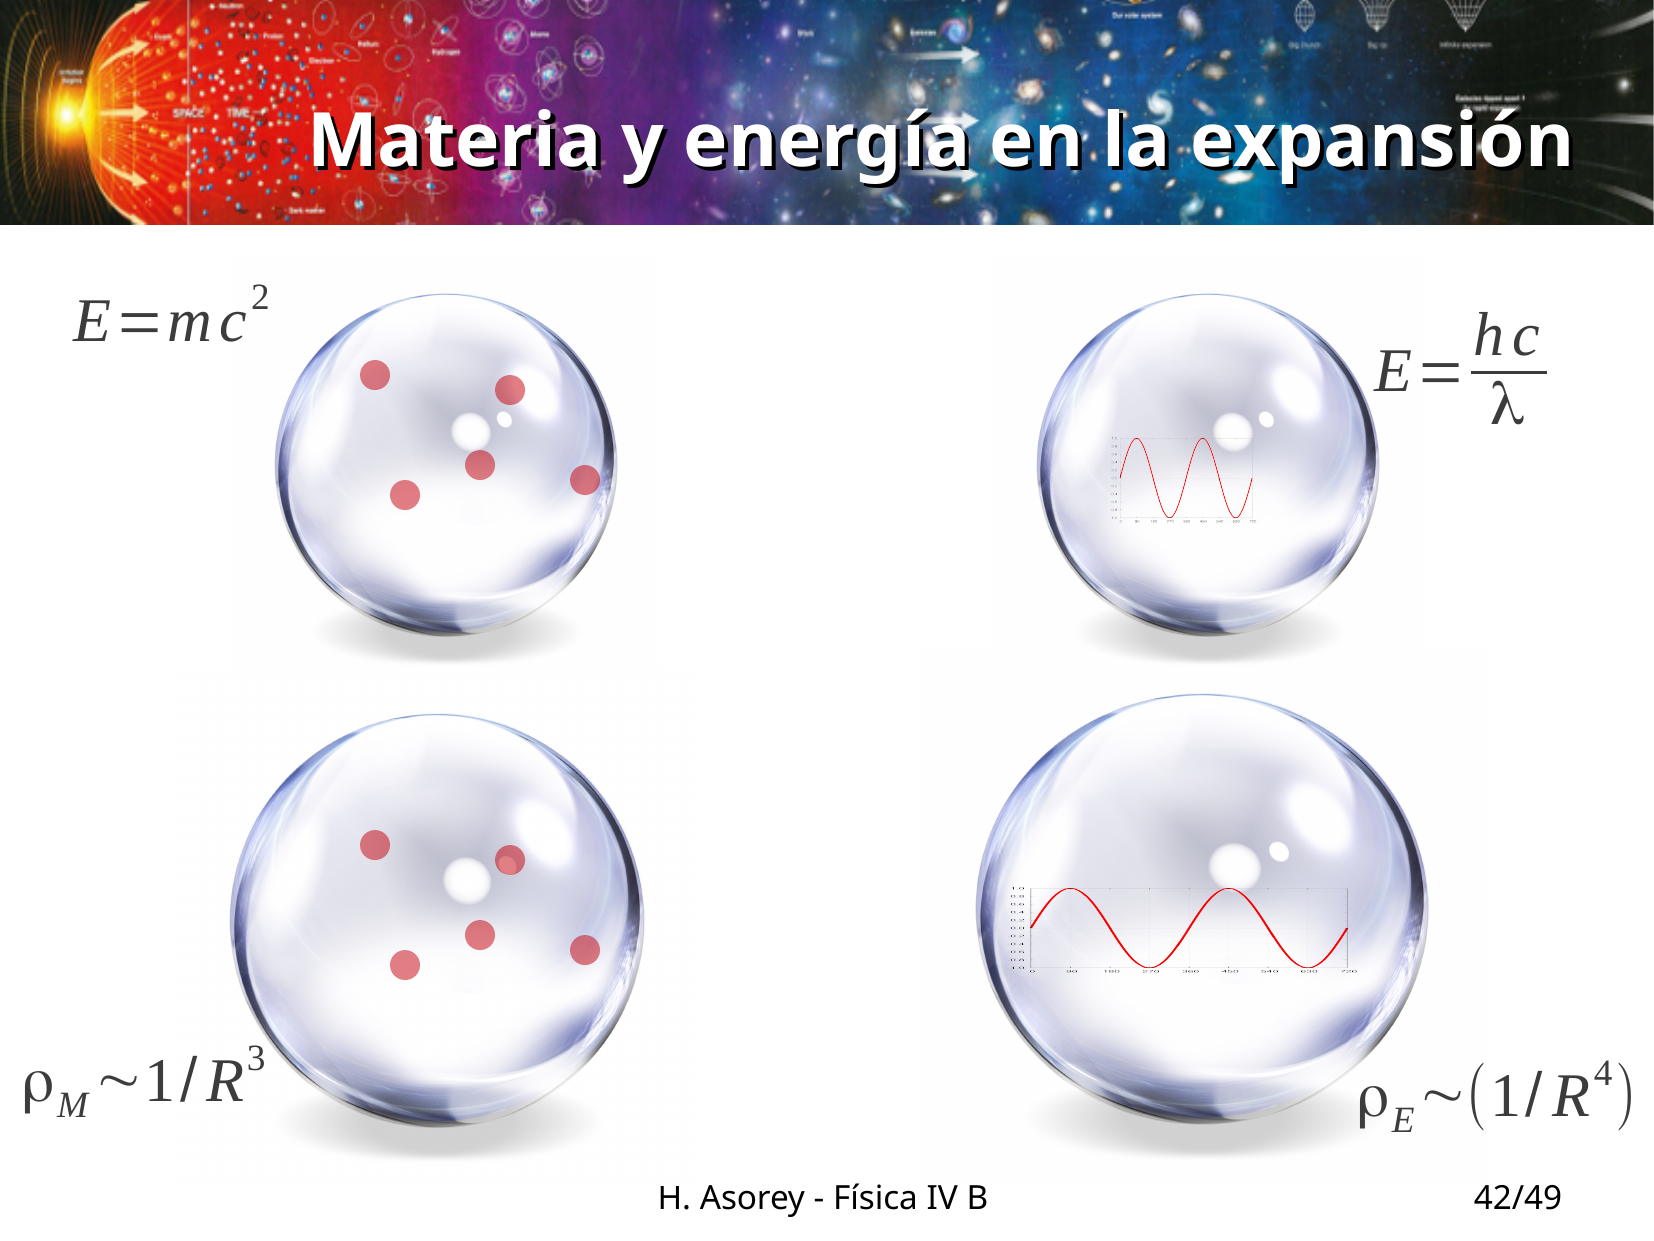

# Materia y energía en la expansión
H. Asorey - Física IV B
42